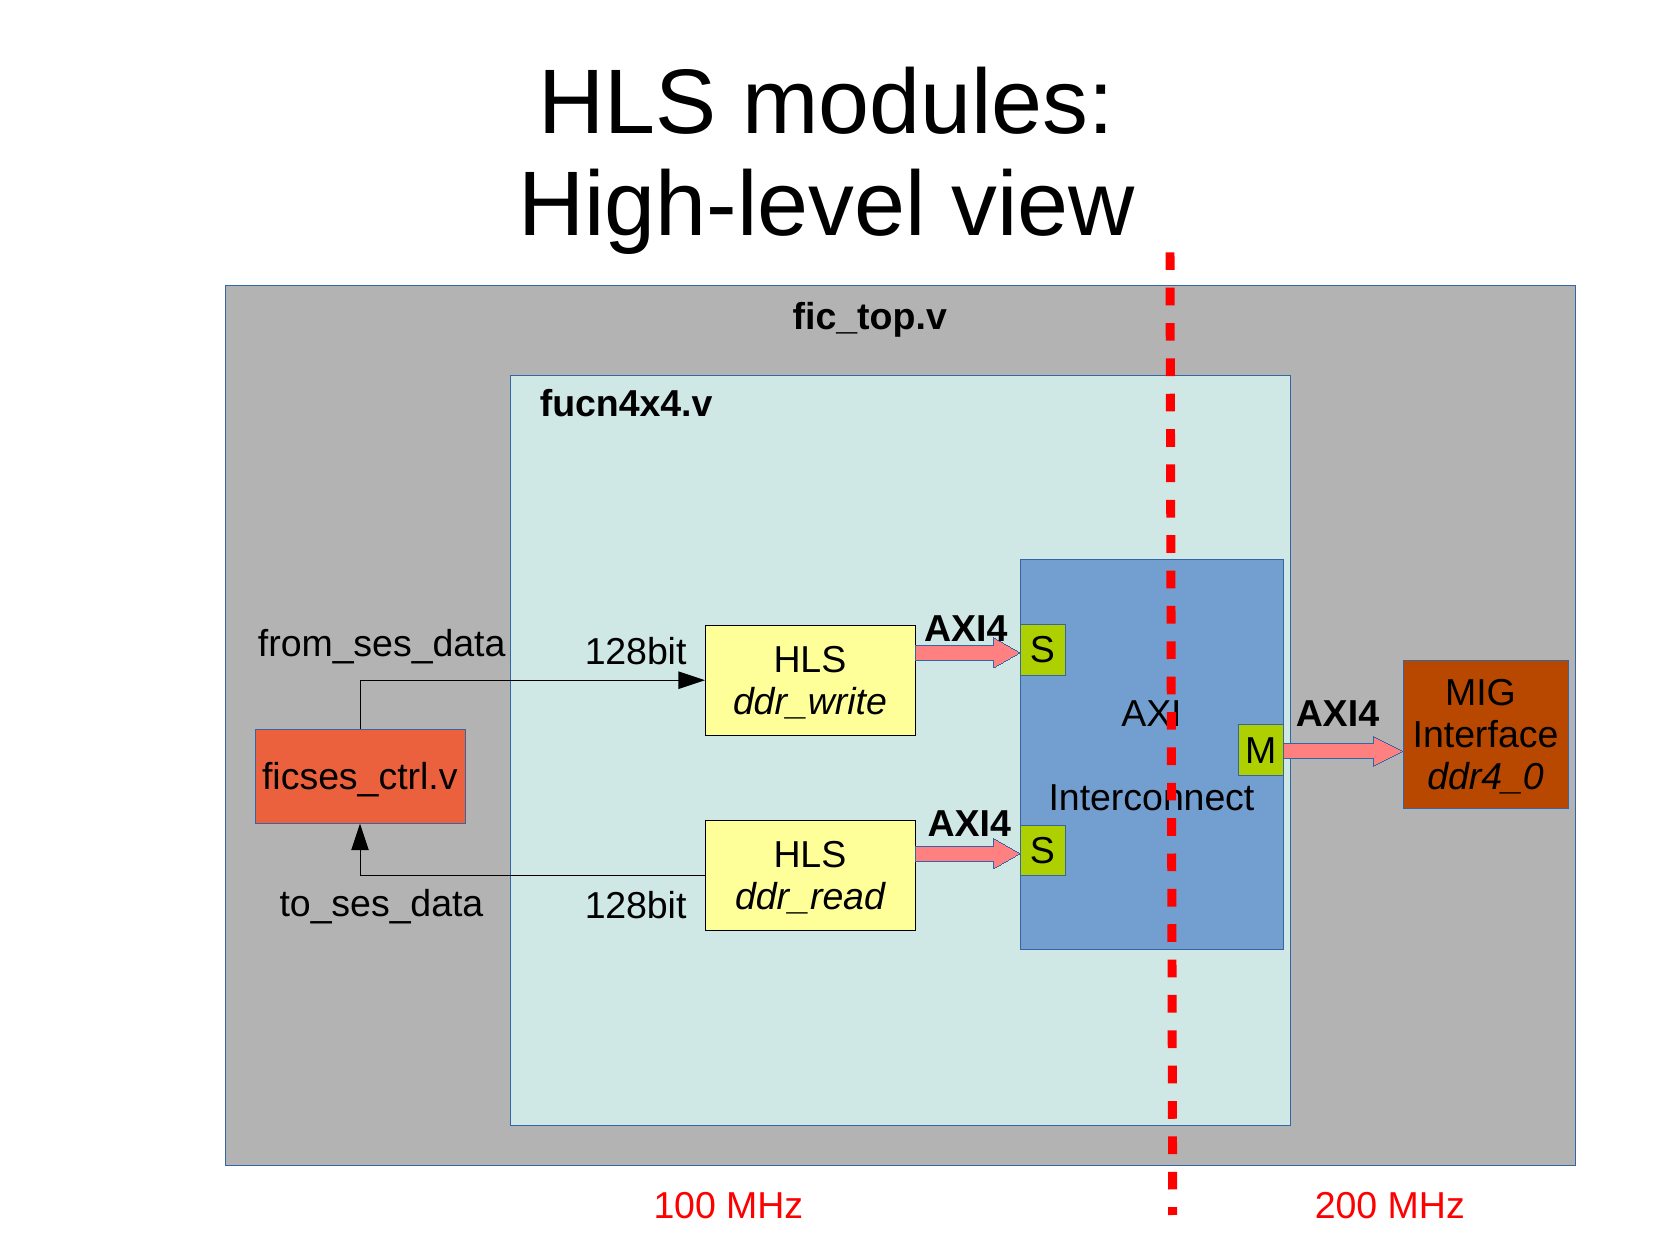

# HLS modules: High-level view
fic_top.v
fucn4x4.v
AXI
Interconnect
AXI4
from_ses_data
128bit
S
HLS
ddr_write
MIG
Interface
ddr4_0
AXI4
M
ficses_ctrl.v
AXI4
HLS
ddr_read
S
to_ses_data
128bit
100 MHz
200 MHz